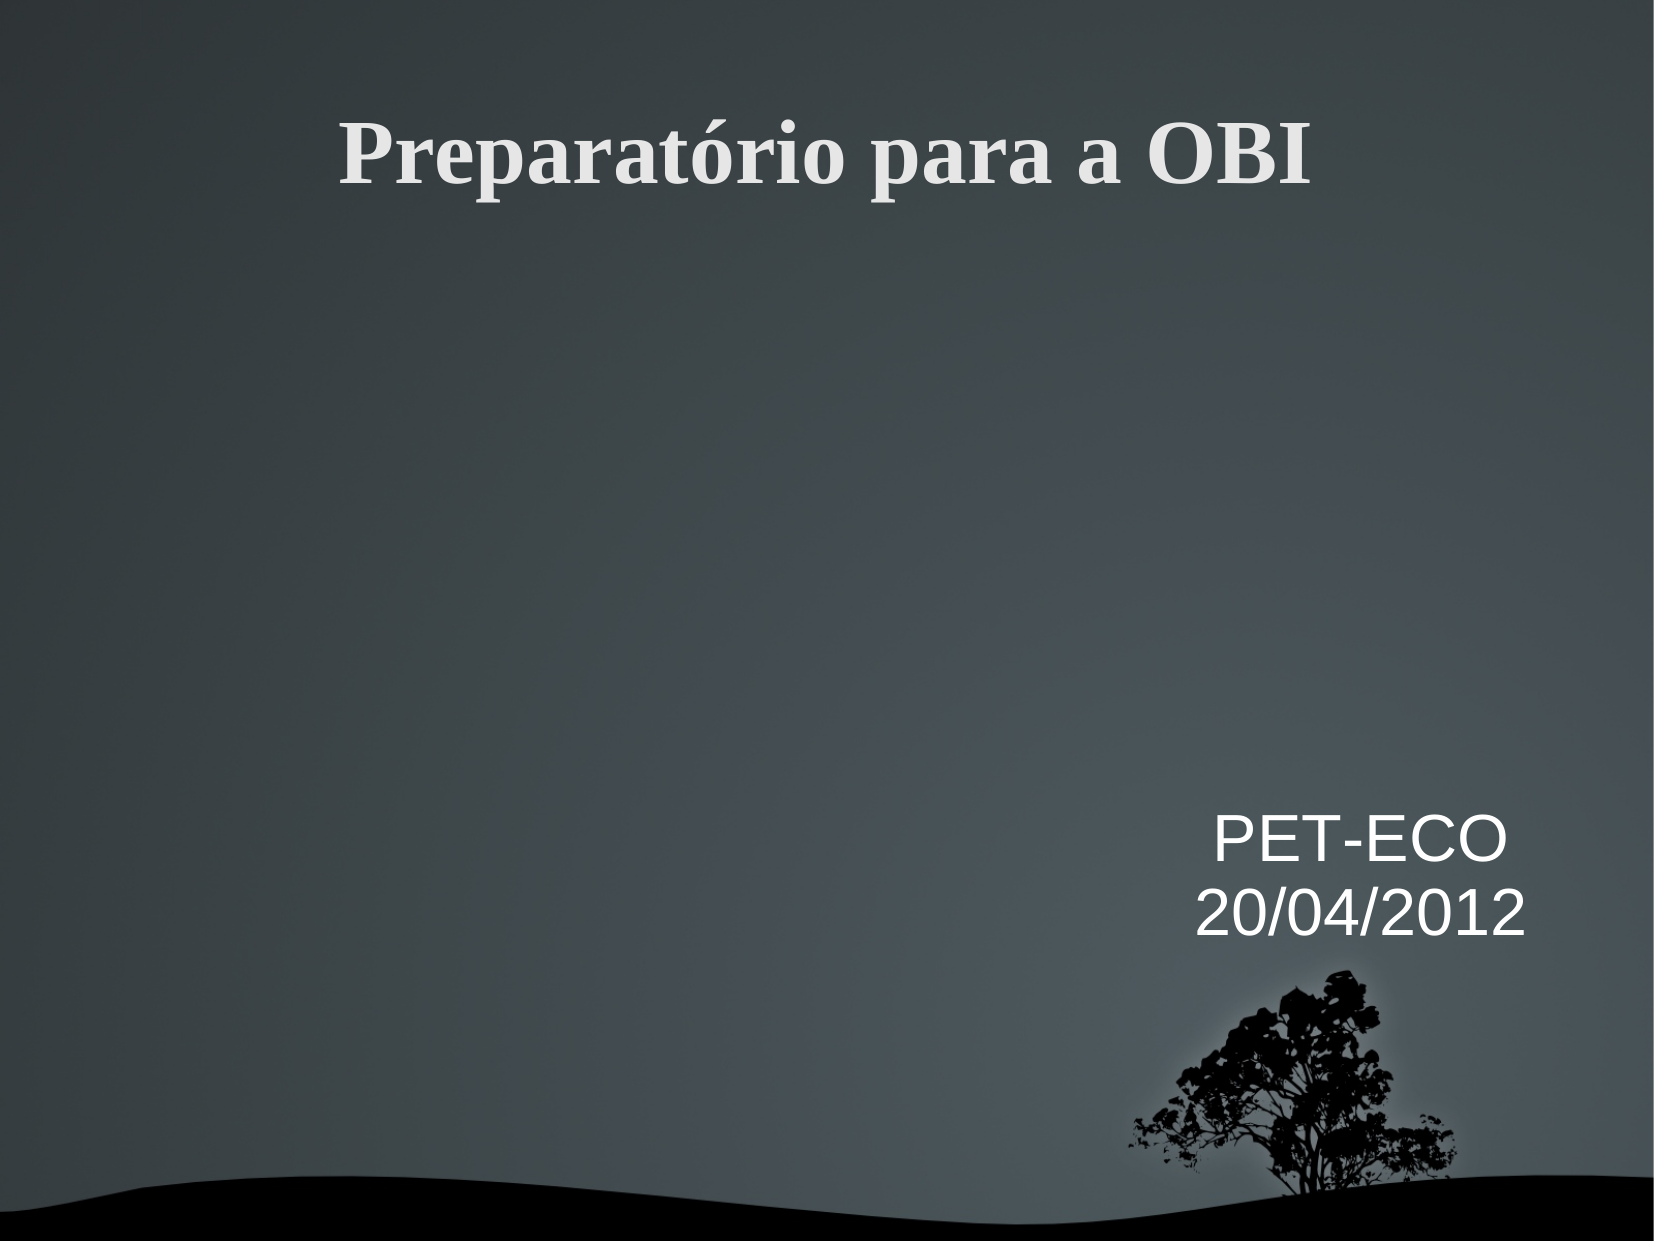

# Preparatório para a OBI
PET-ECO
20/04/2012